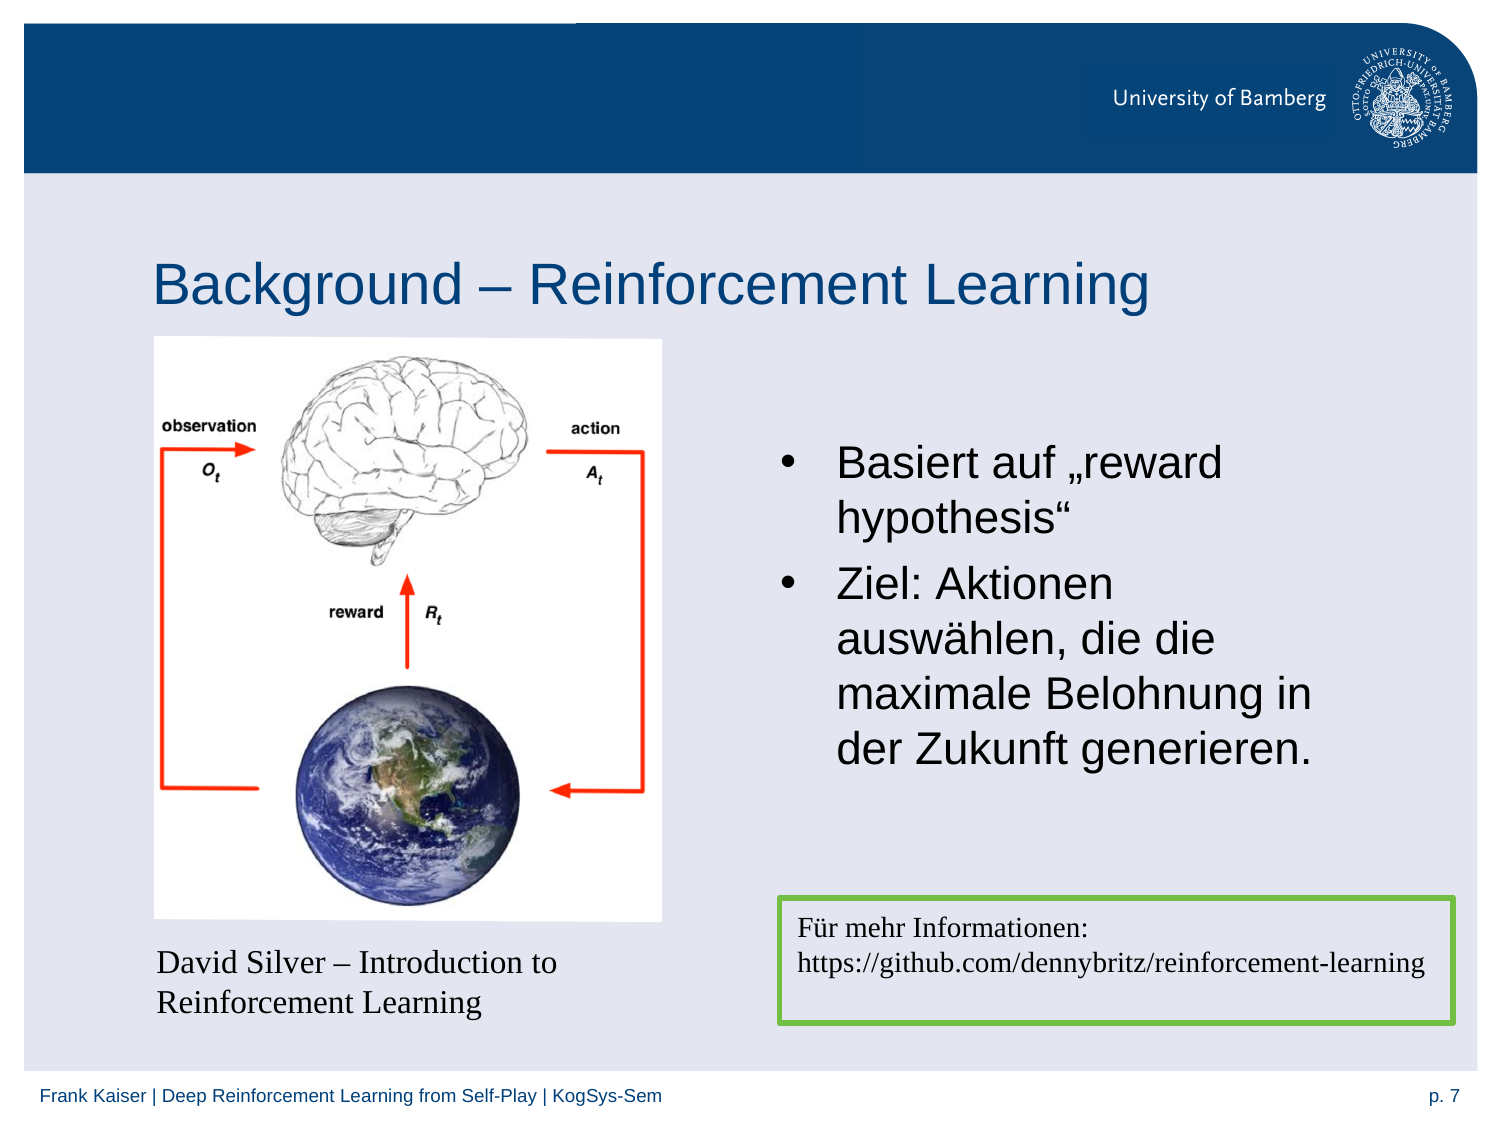

# Background – Reinforcement Learning
Basiert auf „reward hypothesis“
Ziel: Aktionen auswählen, die die maximale Belohnung in der Zukunft generieren.
Für mehr Informationen:
https://github.com/dennybritz/reinforcement-learning
David Silver – Introduction to Reinforcement Learning